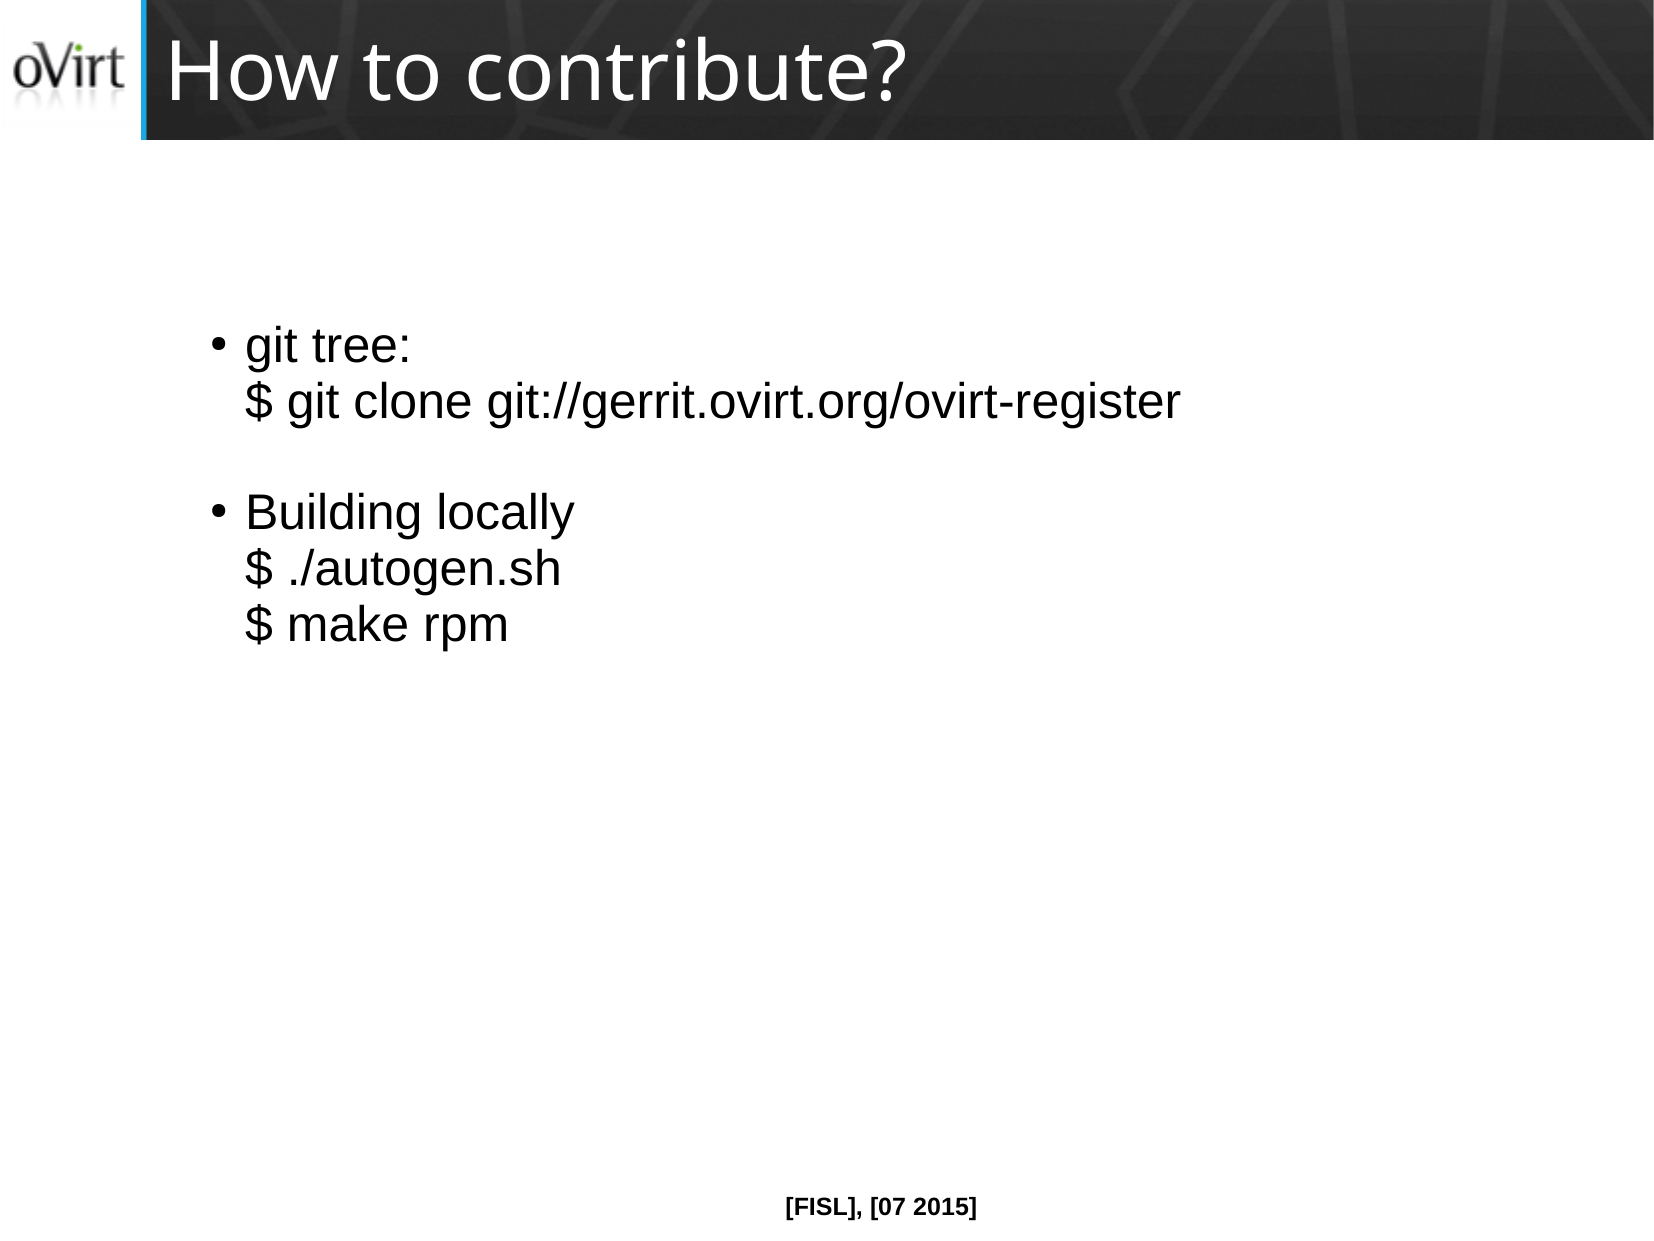

# How to contribute?
git tree:
$ git clone git://gerrit.ovirt.org/ovirt-register
Building locally
$ ./autogen.sh
$ make rpm